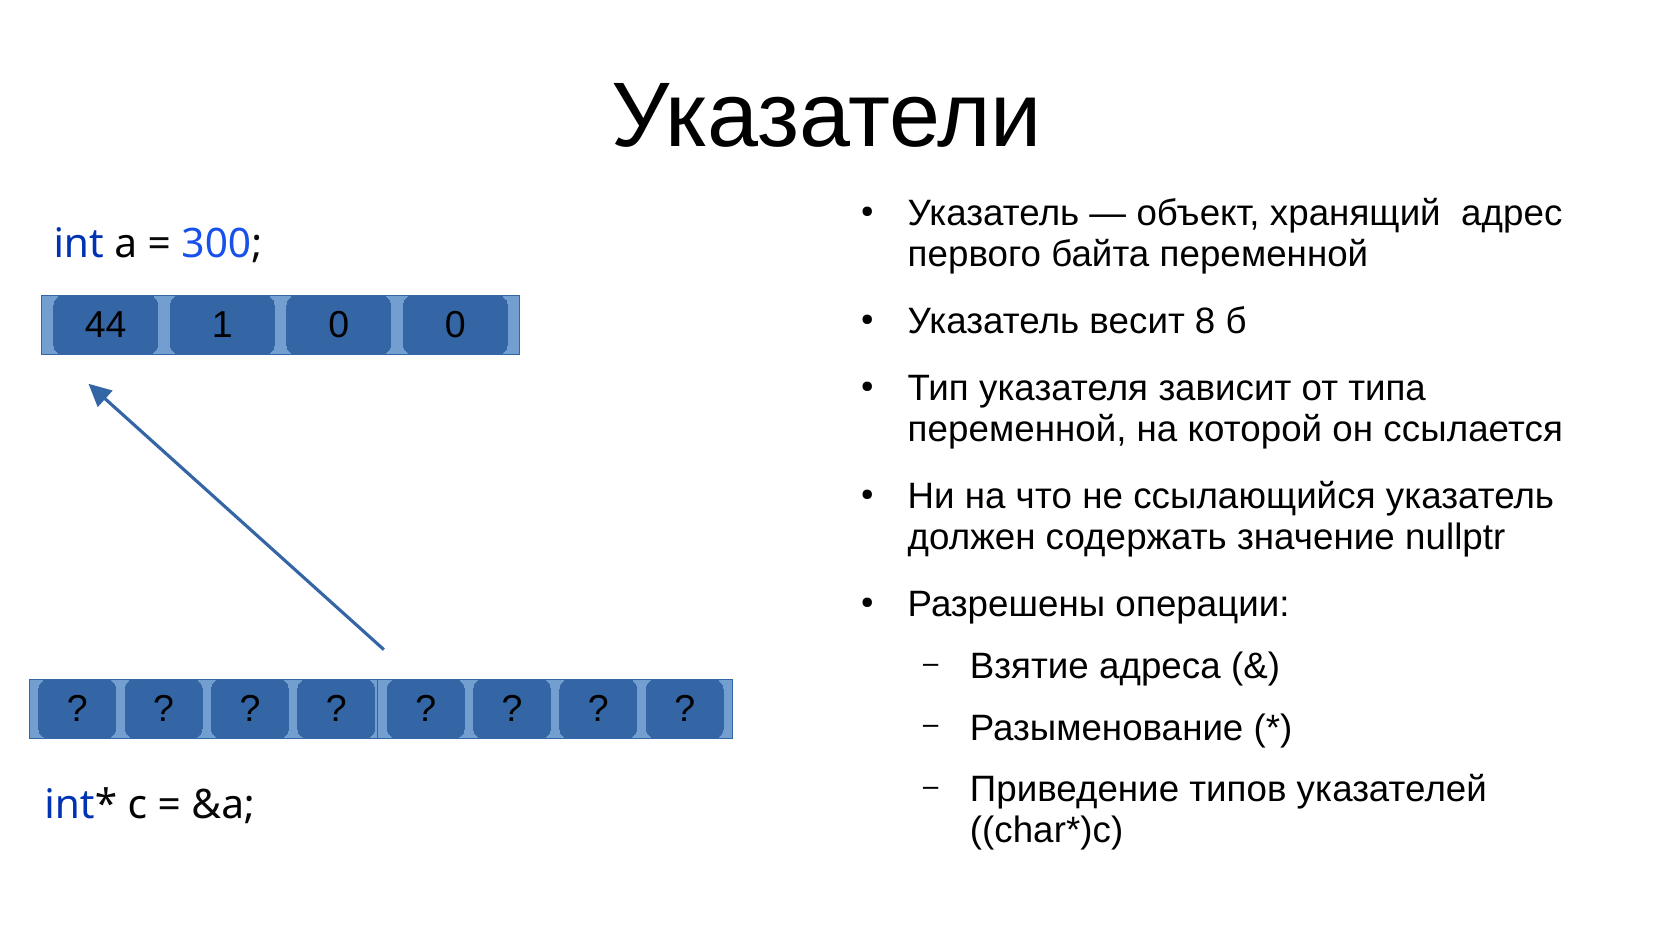

# Указатели
Указатель — объект, хранящий адрес первого байта переменной
Указатель весит 8 б
Тип указателя зависит от типа переменной, на которой он ссылается
Ни на что не ссылающийся указатель должен содержать значение nullptr
Разрешены операции:
Взятие адреса (&)
Разыменование (*)
Приведение типов указателей ((char*)c)
int a = 300;
44
1
0
0
?
?
?
?
?
?
?
?
int* c = &a;